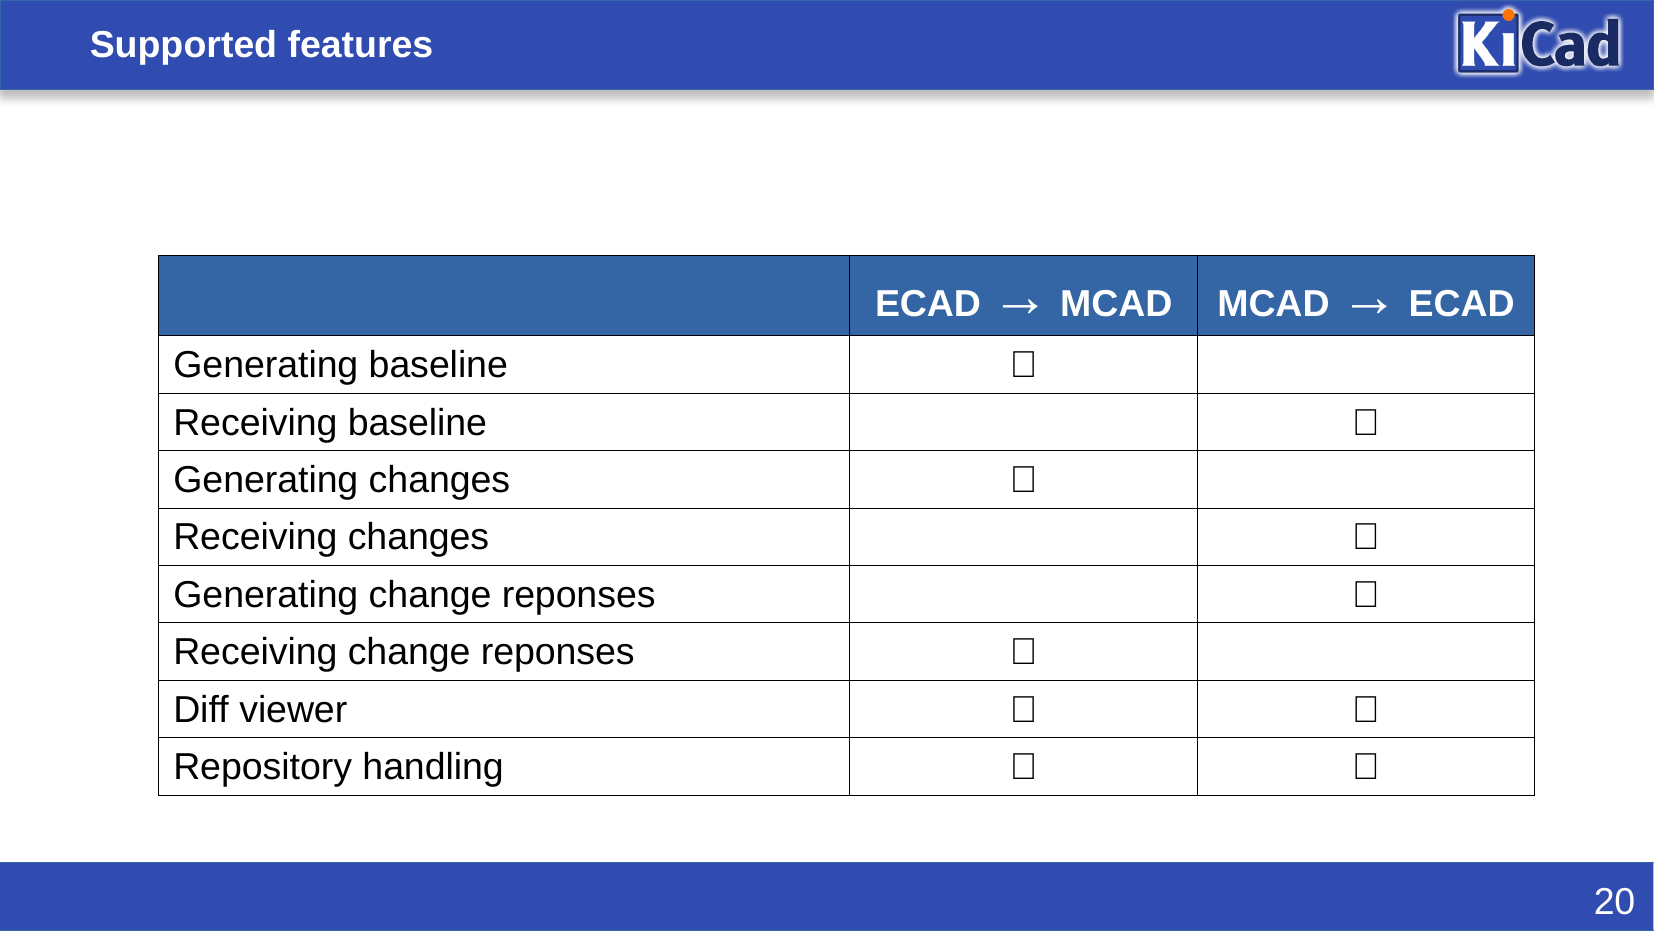

Supported features
| | ECAD → MCAD | MCAD → ECAD |
| --- | --- | --- |
| Generating baseline | ❌ | |
| Receiving baseline | | ✅ |
| Generating changes | ❌ | |
| Receiving changes | | ✅ |
| Generating change reponses | | ✅ |
| Receiving change reponses | ❌ | |
| Diff viewer | 🚧 | 🚧 |
| Repository handling | 🚧 | 🚧 |